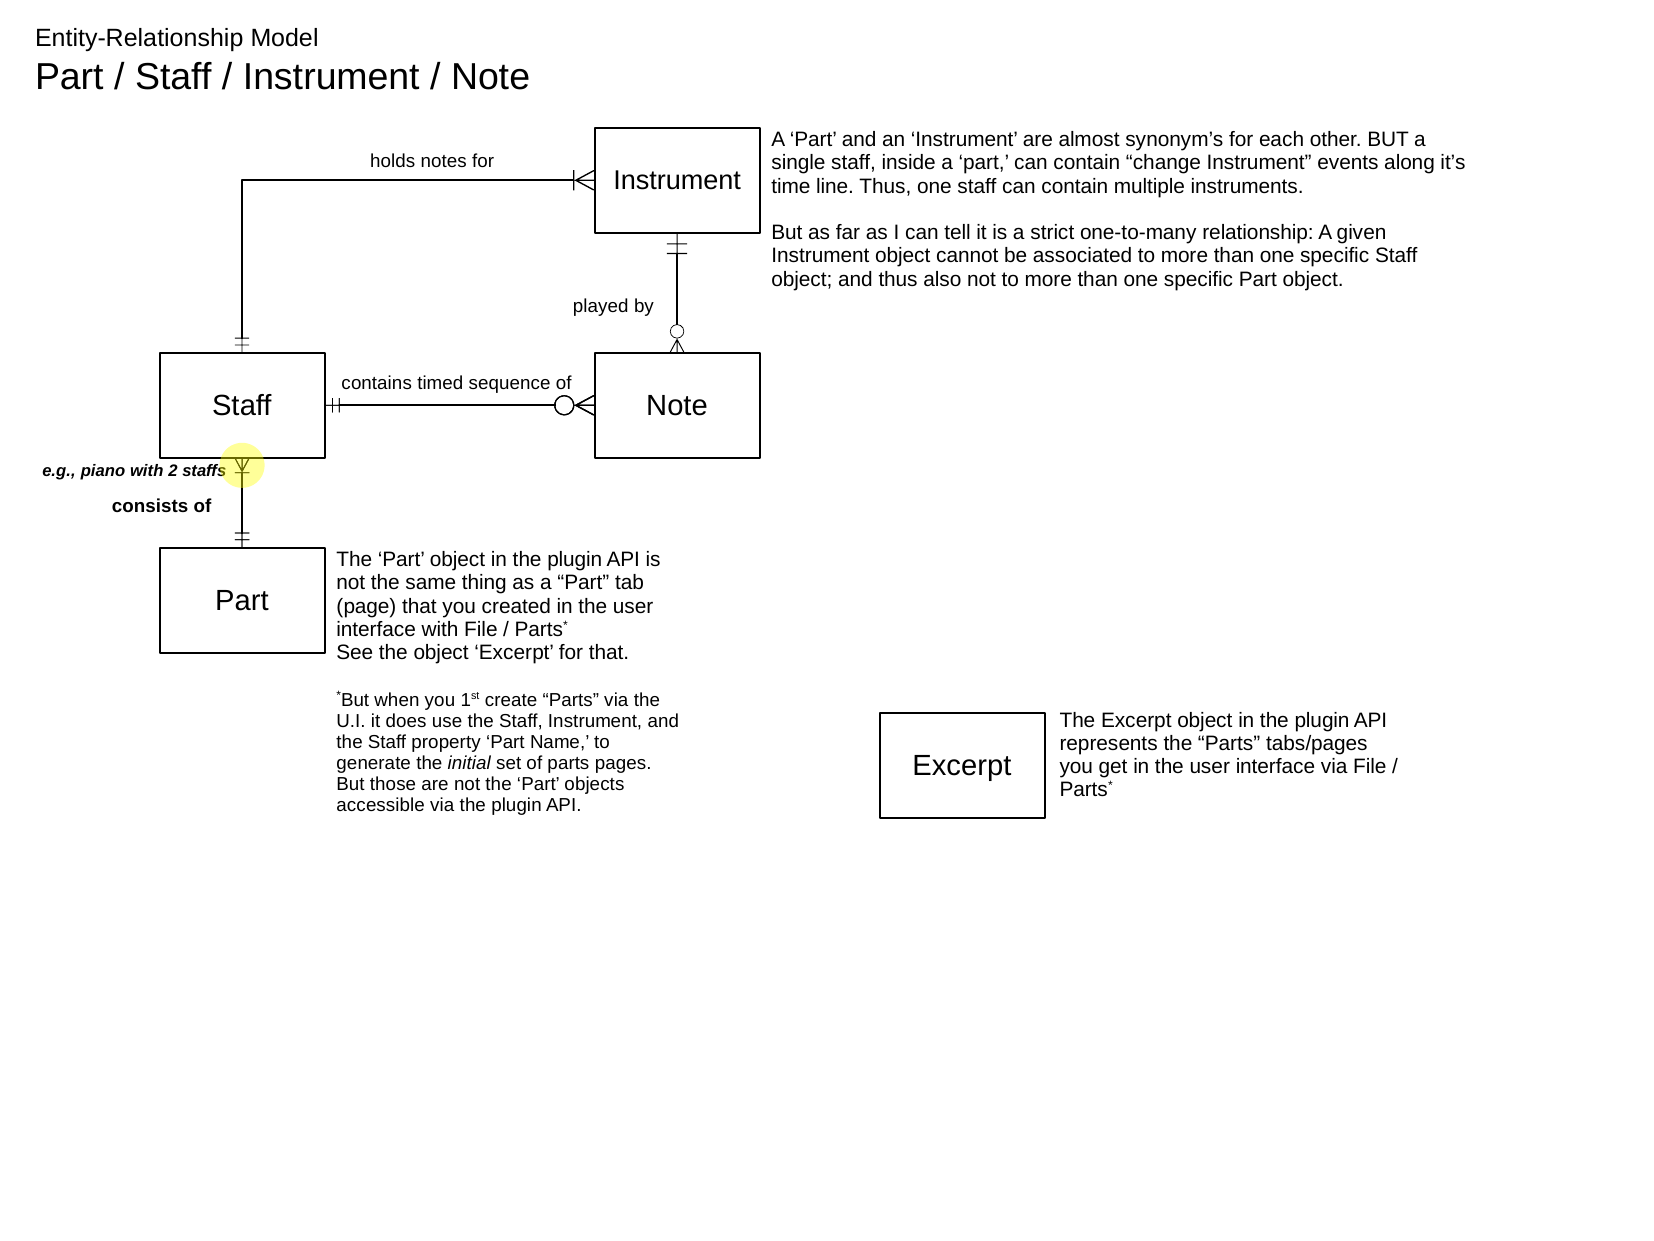

Entity-Relationship Model
Part / Staff / Instrument / Note
Instrument
A ‘Part’ and an ‘Instrument’ are almost synonym’s for each other. BUT a single staff, inside a ‘part,’ can contain “change Instrument” events along it’s time line. Thus, one staff can contain multiple instruments.
But as far as I can tell it is a strict one-to-many relationship: A given Instrument object cannot be associated to more than one specific Staff object; and thus also not to more than one specific Part object.
holds notes for
played by
Staff
Note
contains timed sequence of
e.g., piano with 2 staffs
consists of
Part
The ‘Part’ object in the plugin API is not the same thing as a “Part” tab (page) that you created in the user interface with File / Parts*
See the object ‘Excerpt’ for that.
*But when you 1st create “Parts” via the U.I. it does use the Staff, Instrument, and the Staff property ‘Part Name,’ to generate the initial set of parts pages. But those are not the ‘Part’ objects accessible via the plugin API.
The Excerpt object in the plugin API represents the “Parts” tabs/pages you get in the user interface via File / Parts*
Excerpt